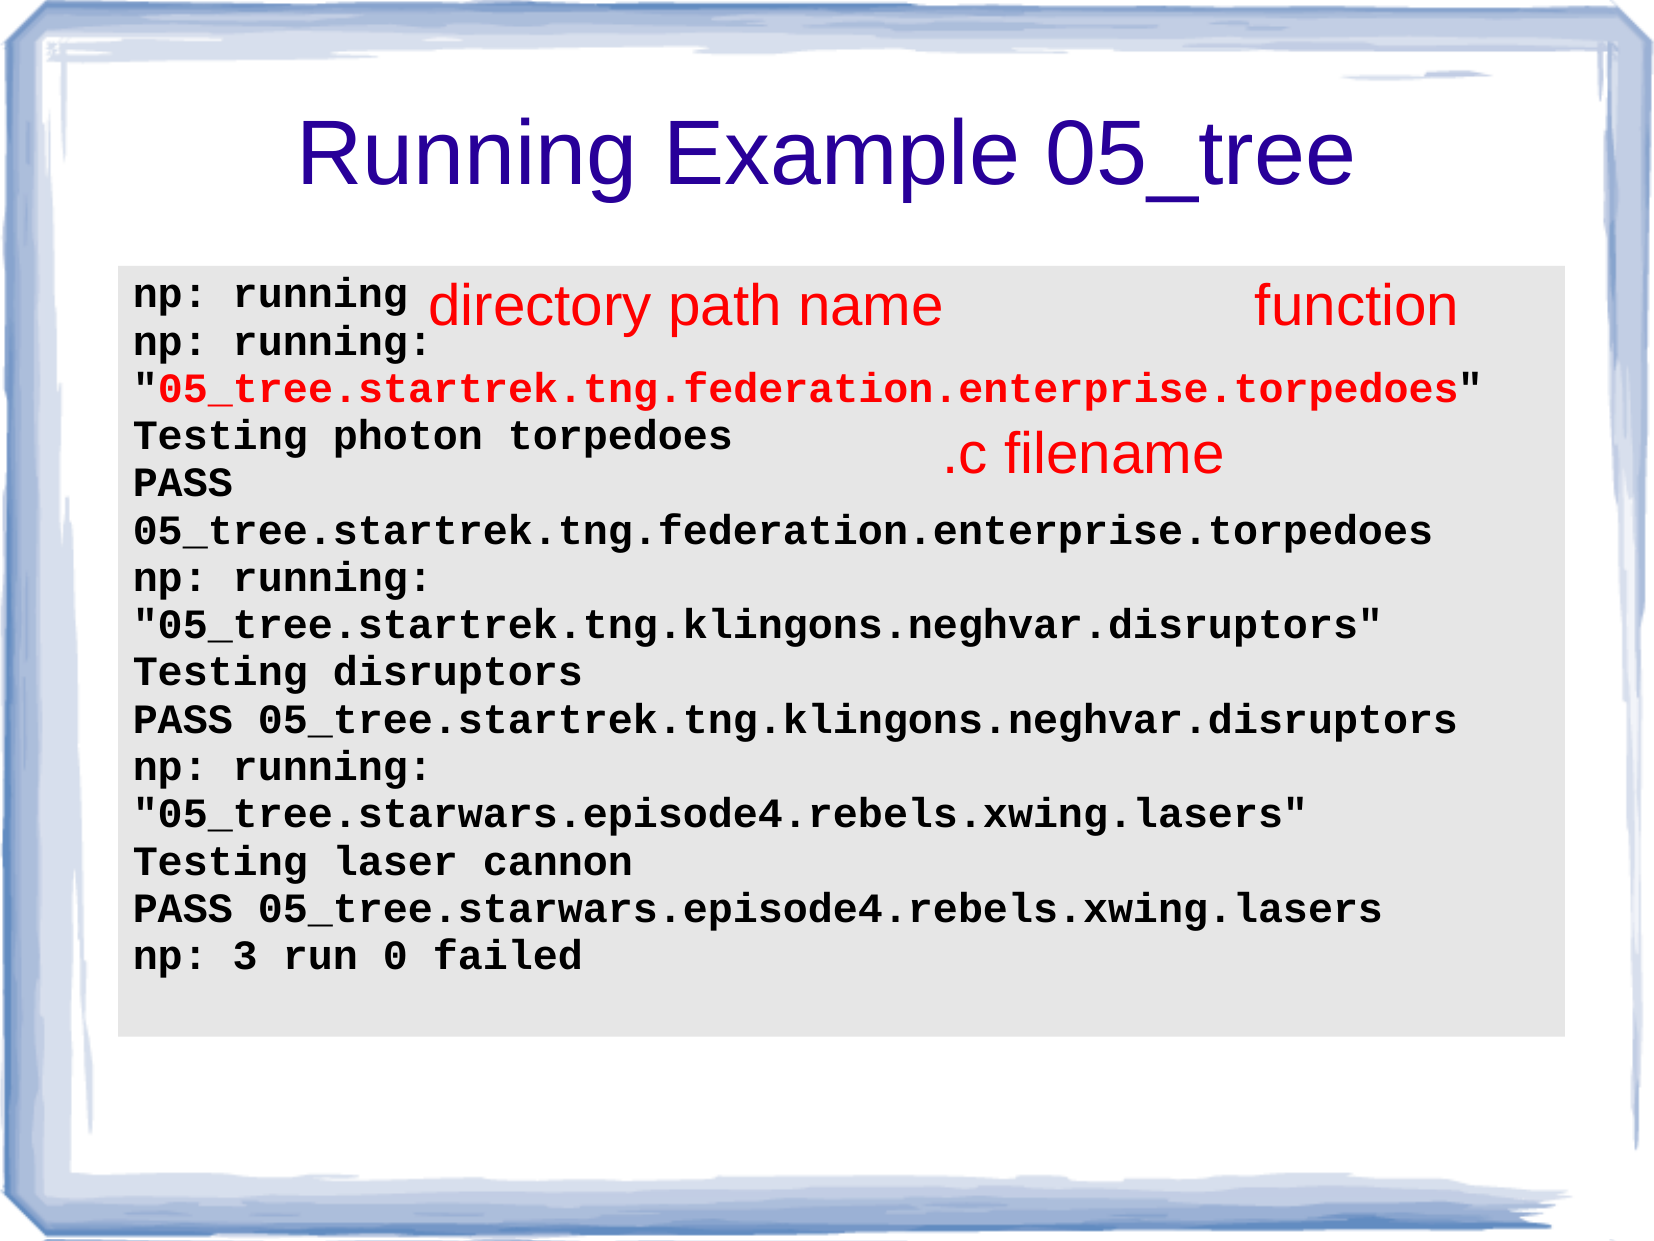

# Running Example 05_tree
directory path name
function
np: running
np: running: "05_tree.startrek.tng.federation.enterprise.torpedoes"
Testing photon torpedoes
PASS 05_tree.startrek.tng.federation.enterprise.torpedoes
np: running: "05_tree.startrek.tng.klingons.neghvar.disruptors"
Testing disruptors
PASS 05_tree.startrek.tng.klingons.neghvar.disruptors
np: running: "05_tree.starwars.episode4.rebels.xwing.lasers"
Testing laser cannon
PASS 05_tree.starwars.episode4.rebels.xwing.lasers
np: 3 run 0 failed
.c filename